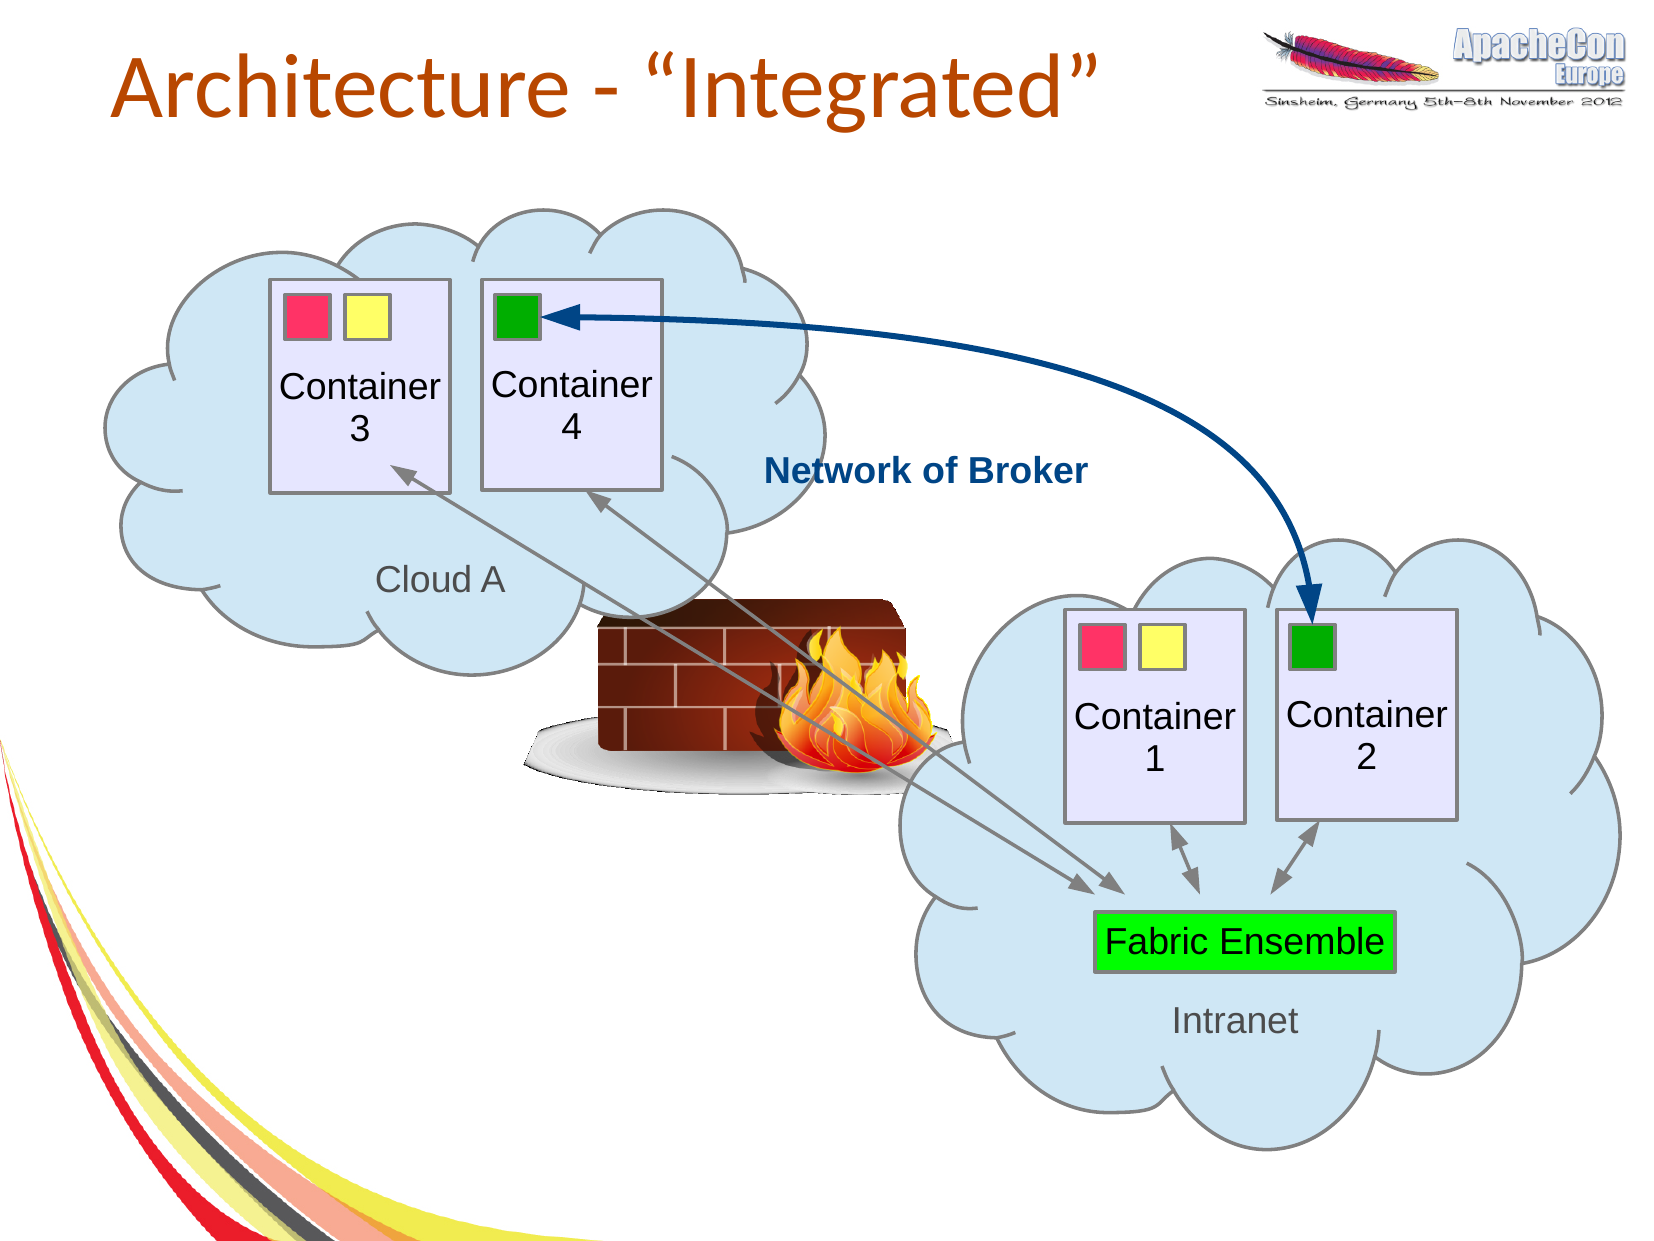

# Architecture - “Integrated”
Cloud A
Container
3
Container
4
Intranet
Container
1
Container
2
Fabric Ensemble